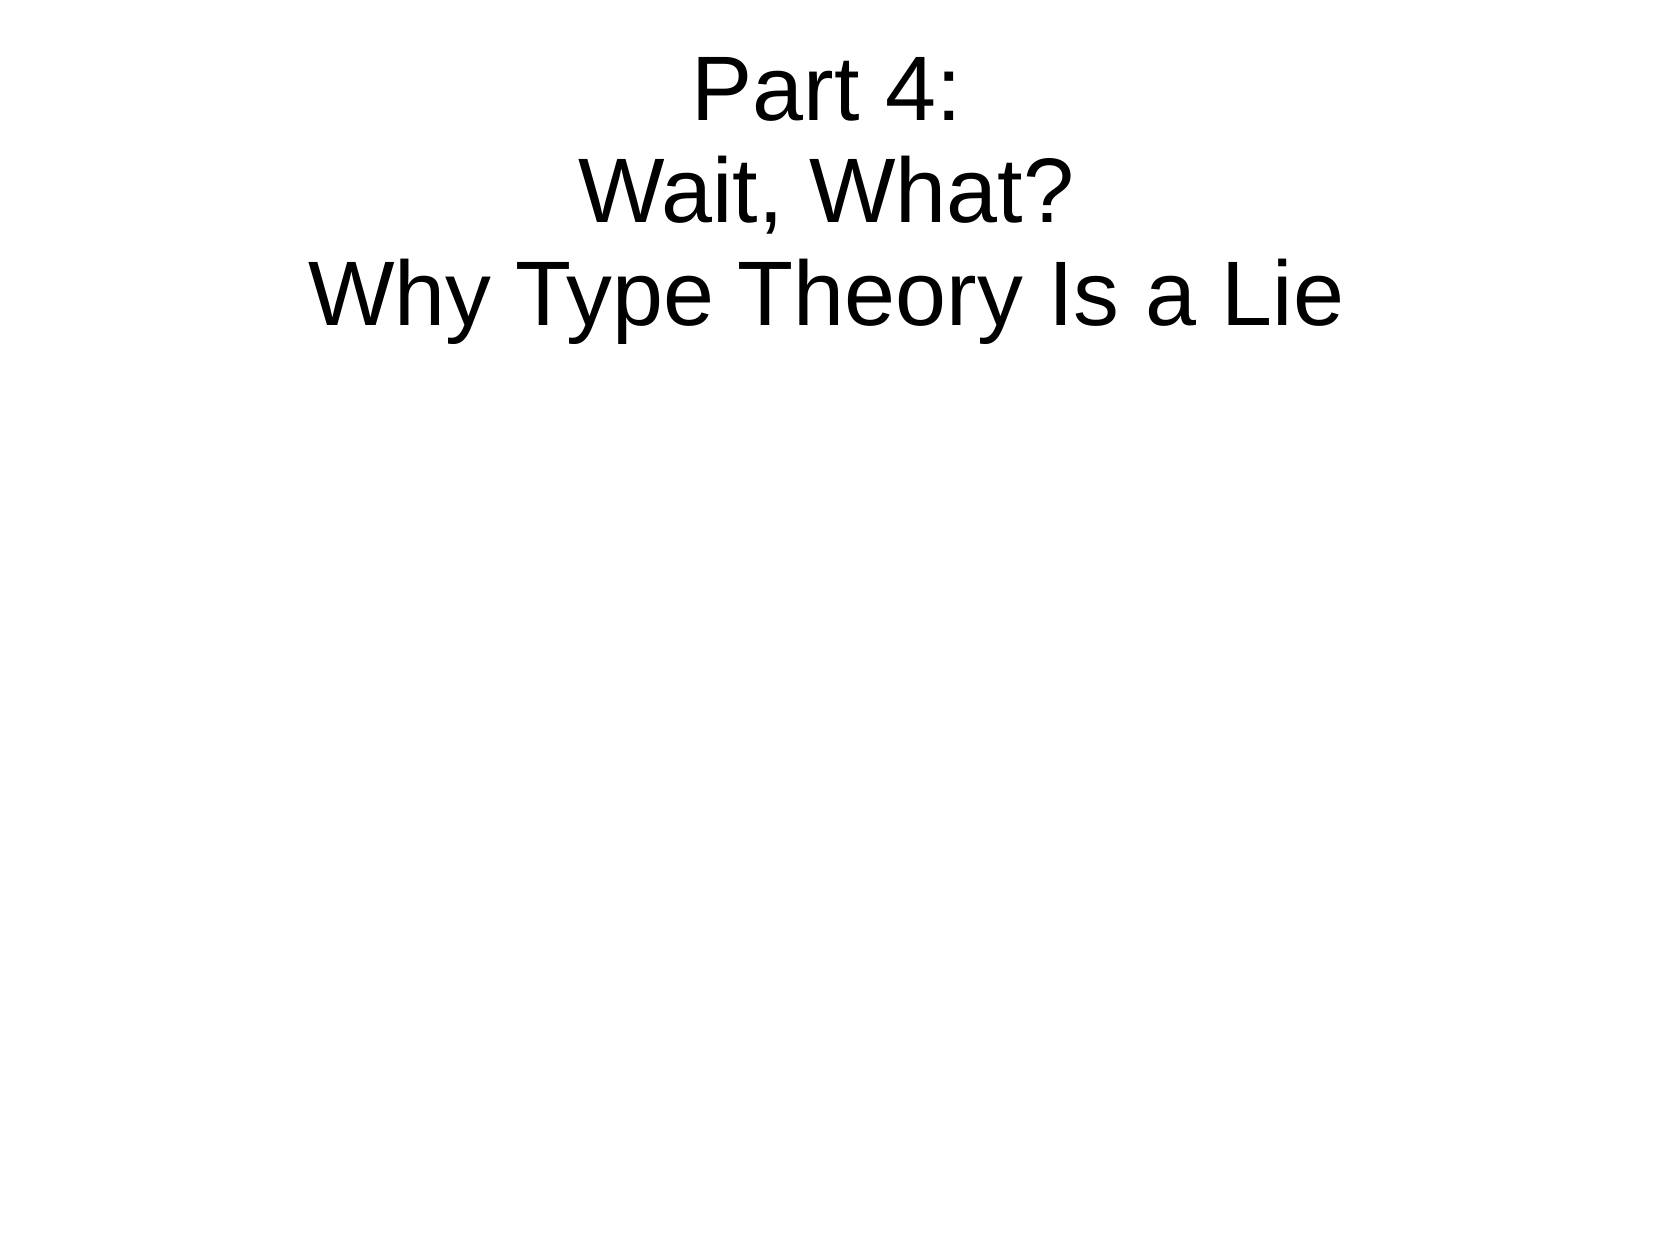

# Part 4: Wait, What? Why Type Theory Is a Lie